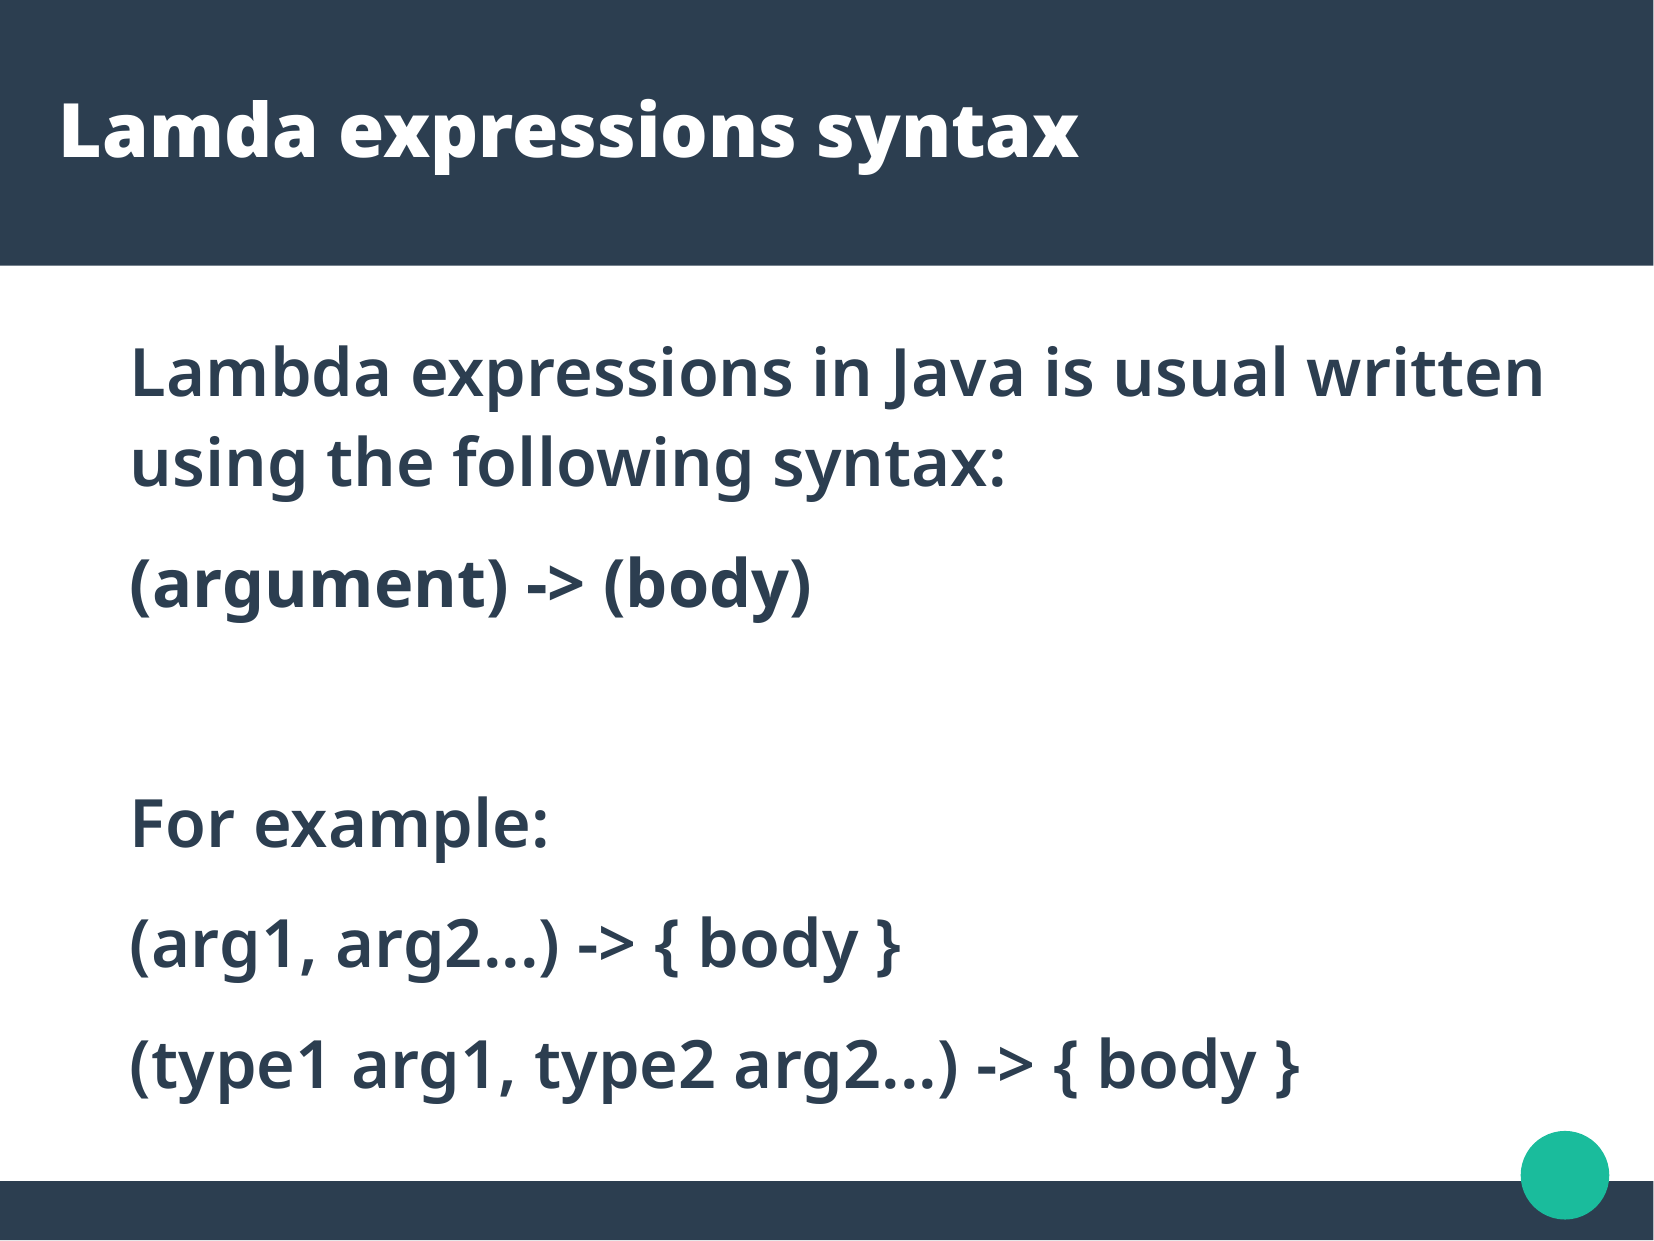

# Lamda expressions syntax
Lambda expressions in Java is usual written using the following syntax:
(argument) -> (body)
For example:
(arg1, arg2...) -> { body }
(type1 arg1, type2 arg2...) -> { body }